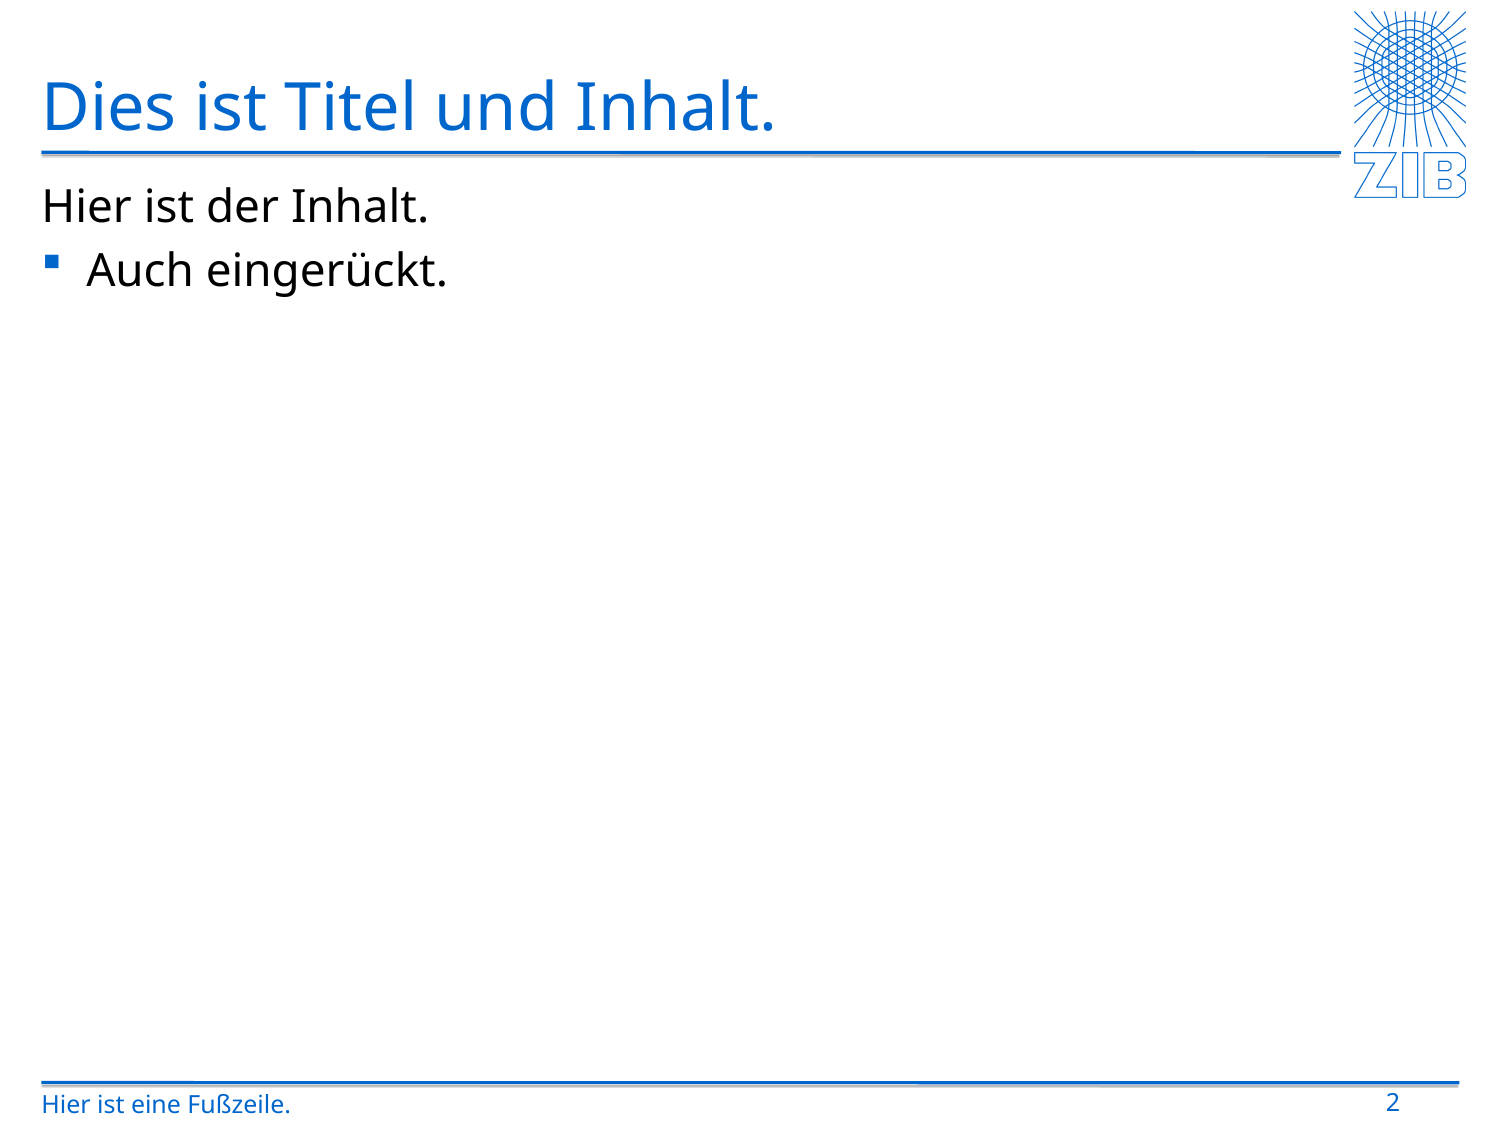

# Dies ist Titel und Inhalt.
Hier ist der Inhalt.
Auch eingerückt.
Hier ist eine Fußzeile.